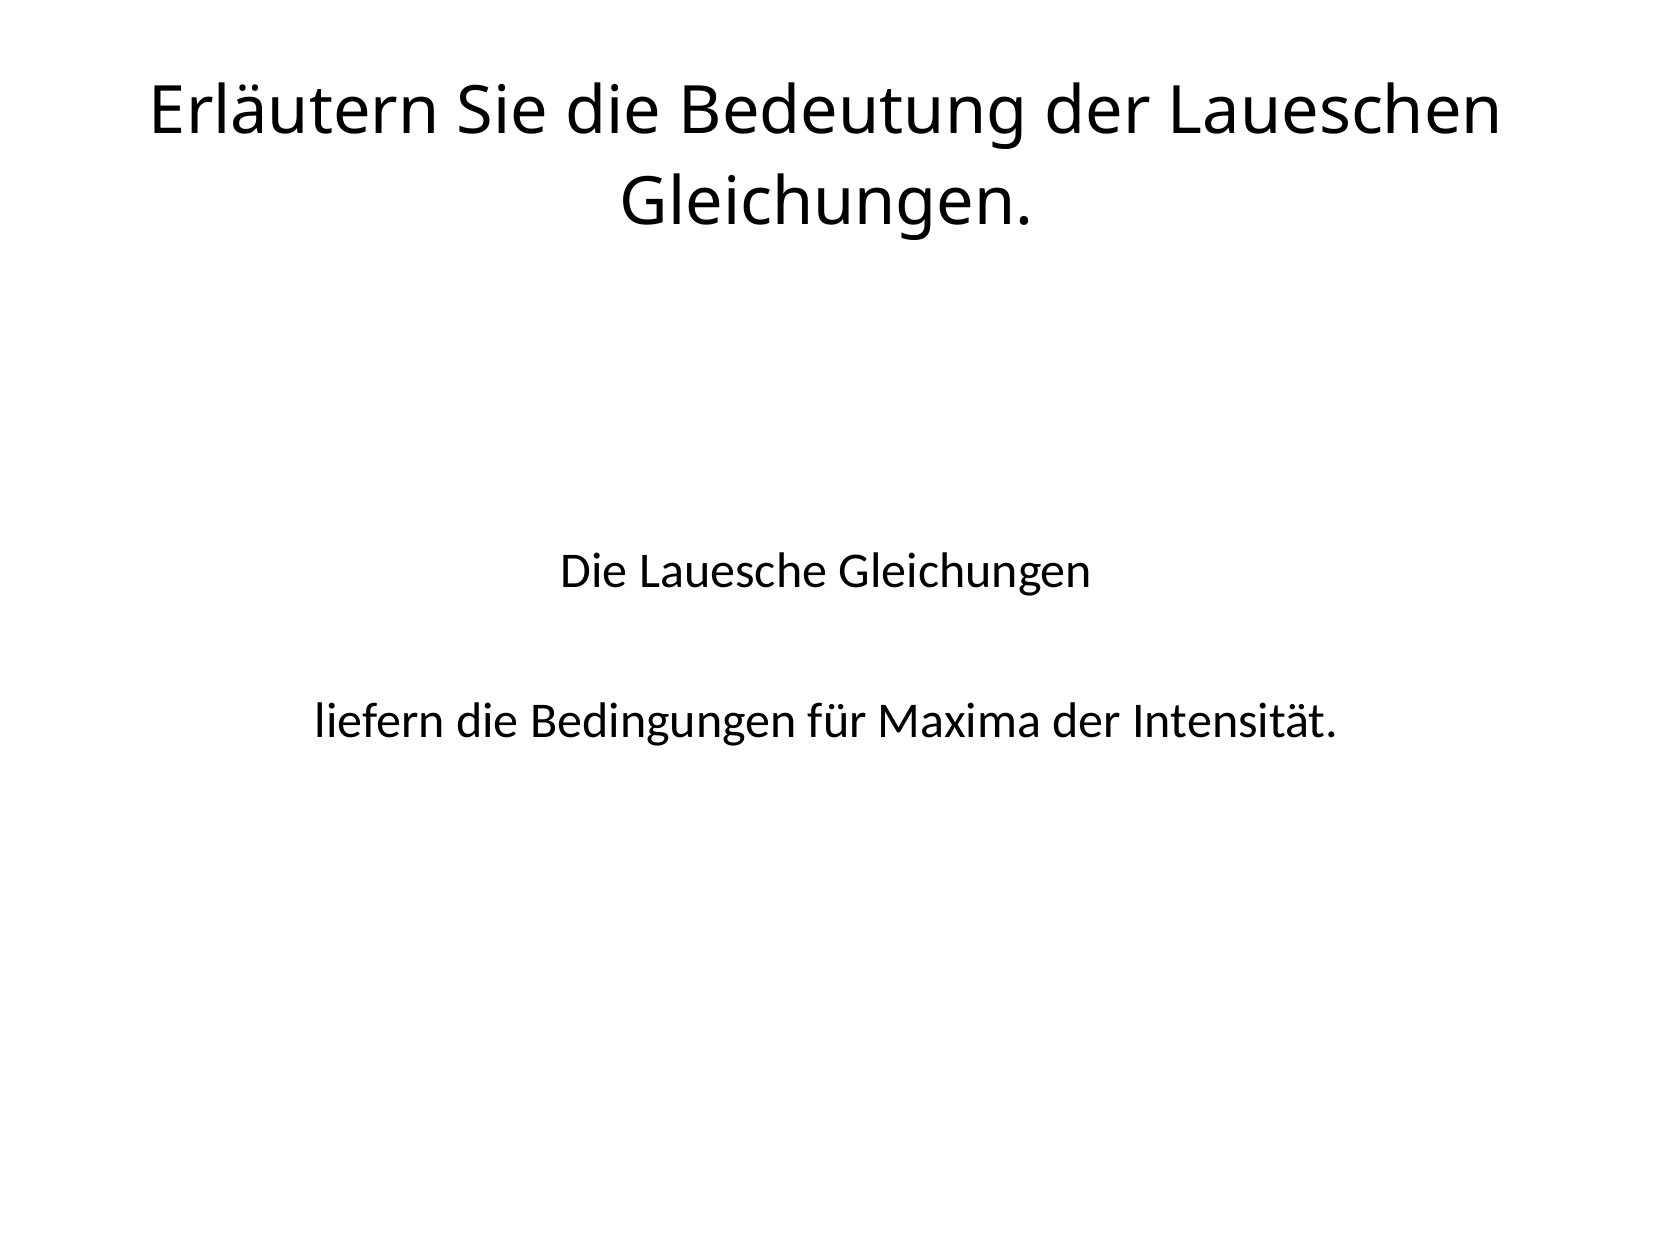

# Erläutern Sie die Bedeutung der Laueschen Gleichungen.
Die Lauesche Gleichungen
liefern die Bedingungen für Maxima der Intensität.